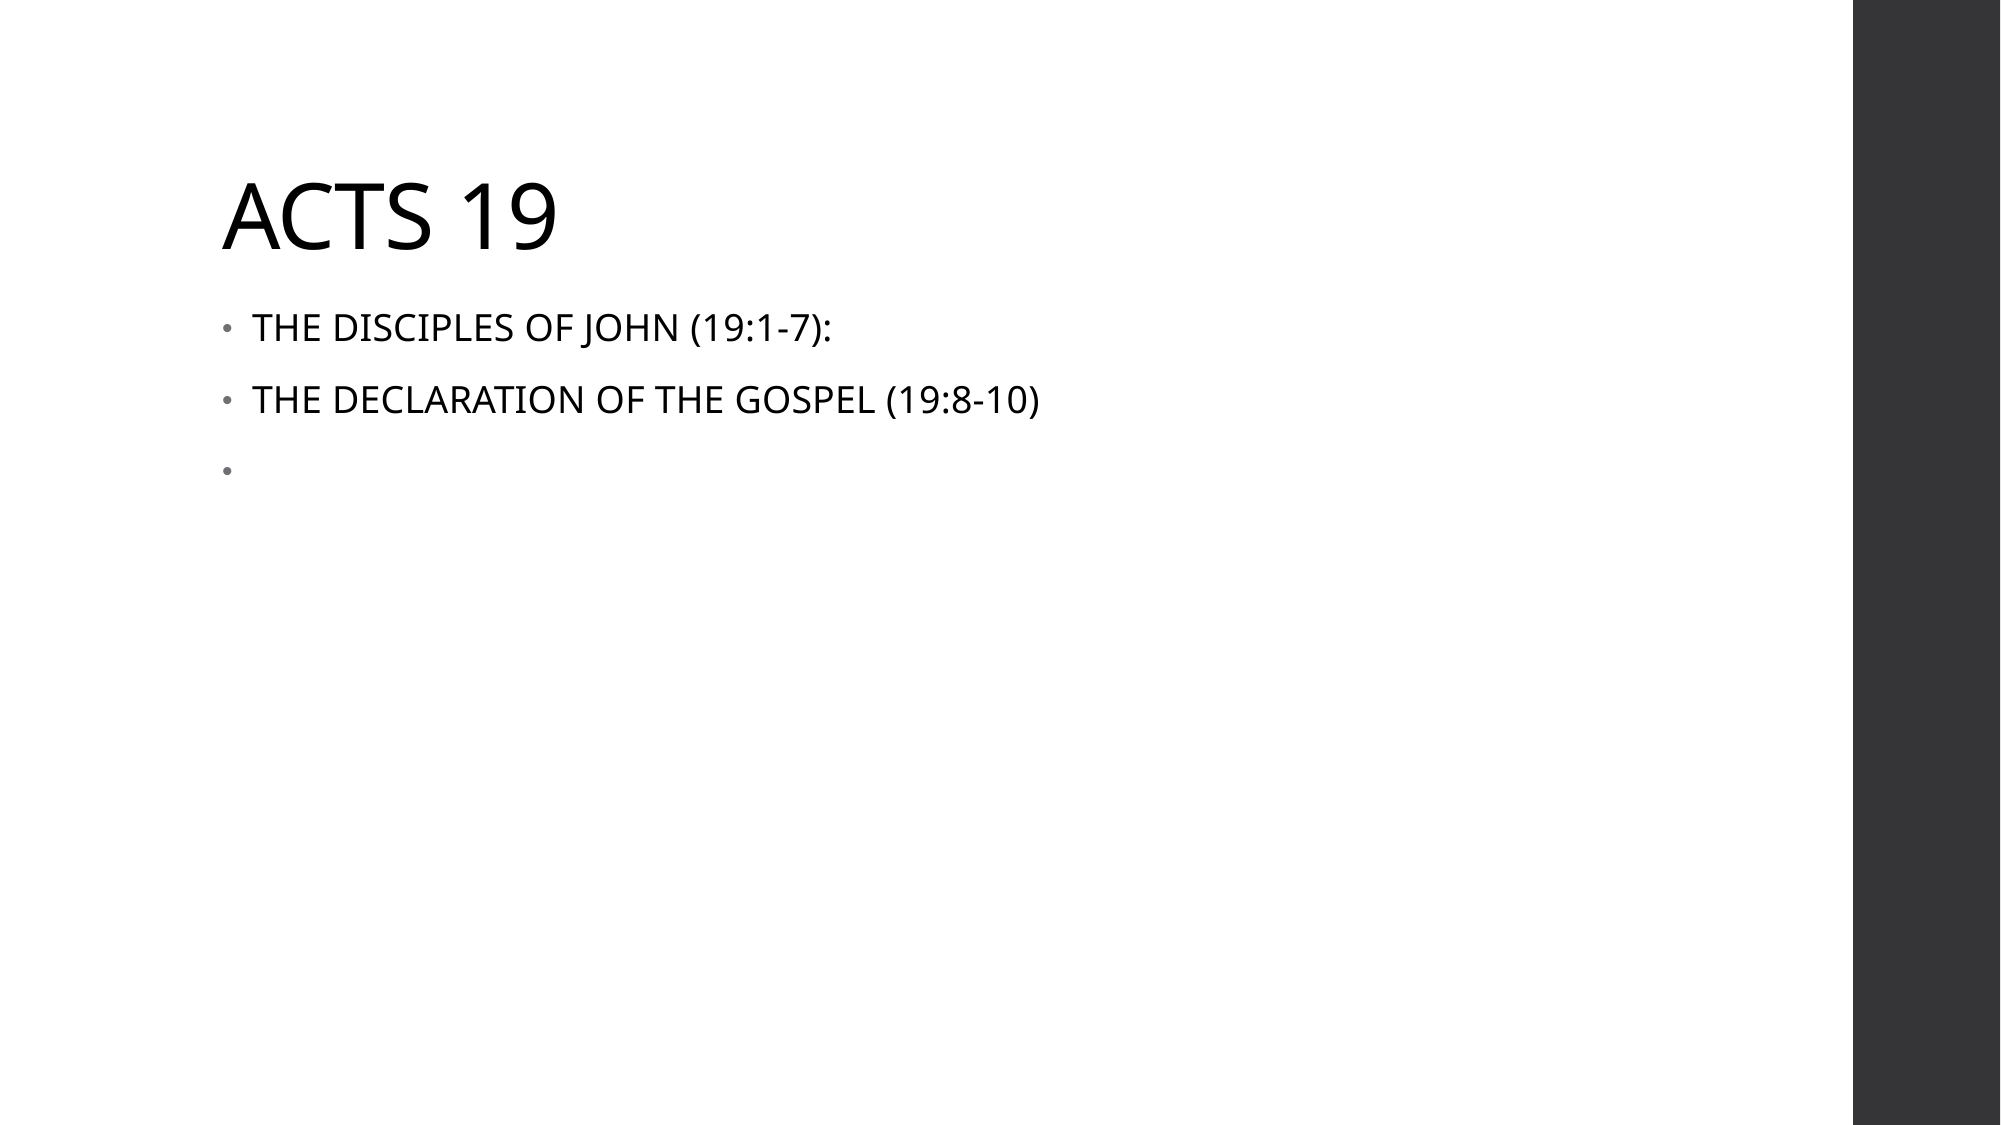

# ACTS 19
THE DISCIPLES OF JOHN (19:1-7):
THE DECLARATION OF THE GOSPEL (19:8-10)